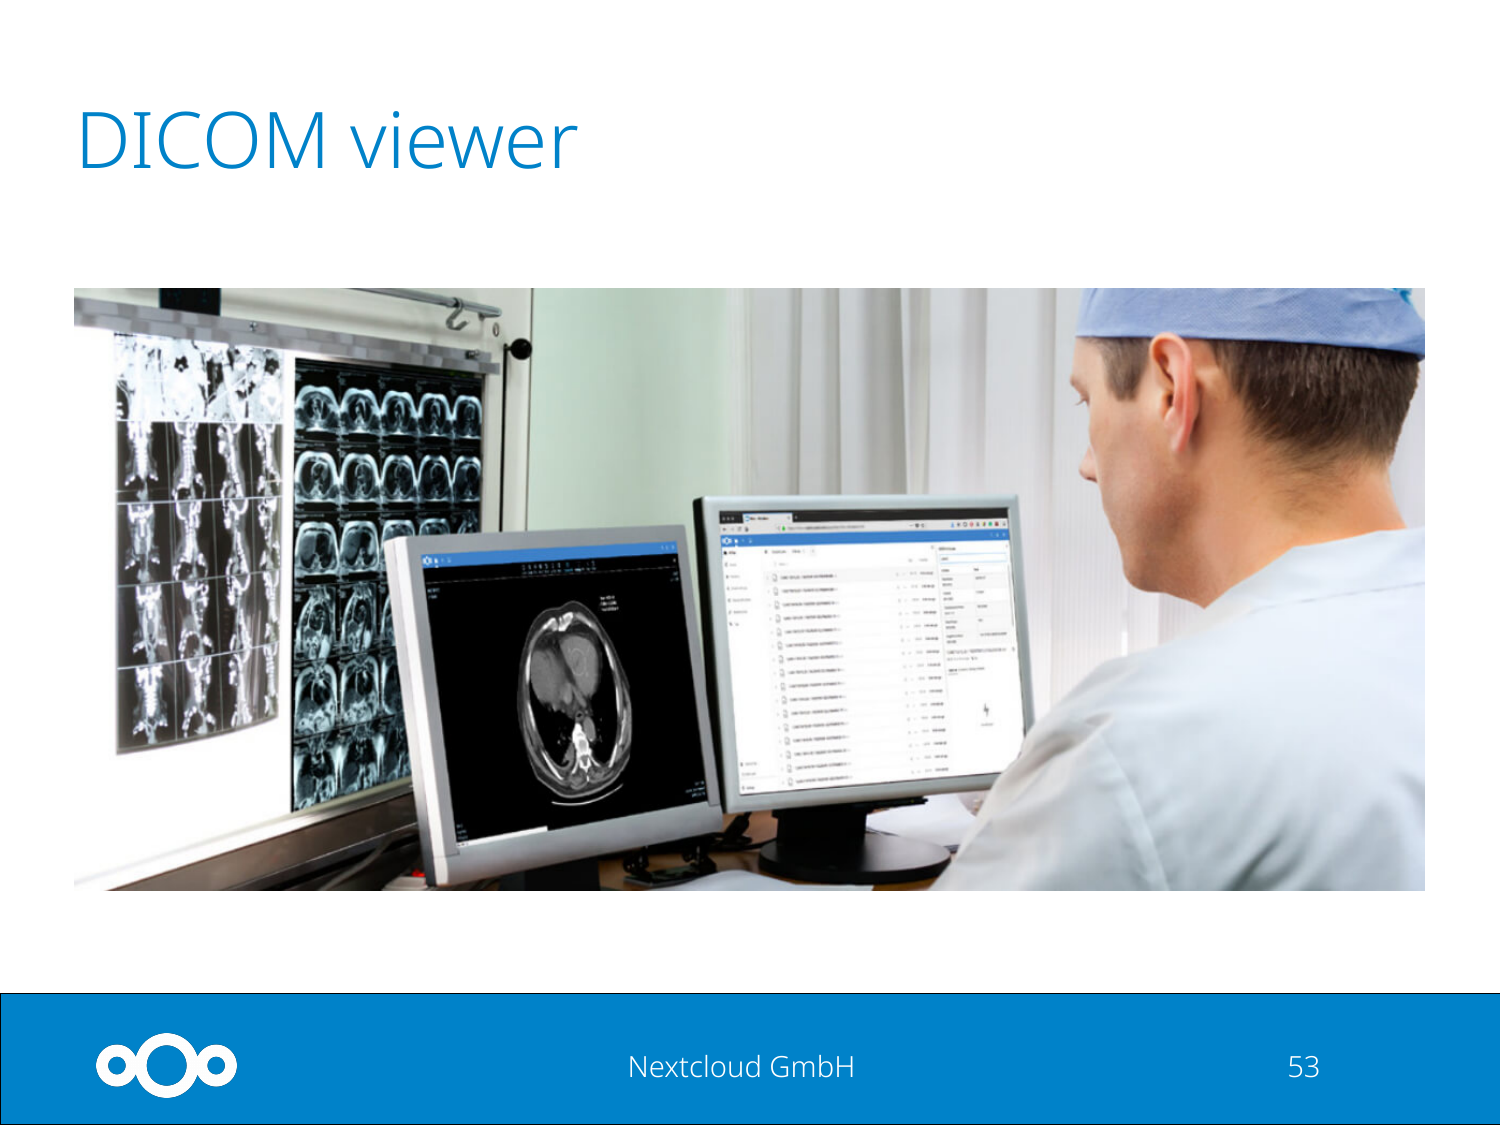

# DICOM viewer
© struktur AG
53